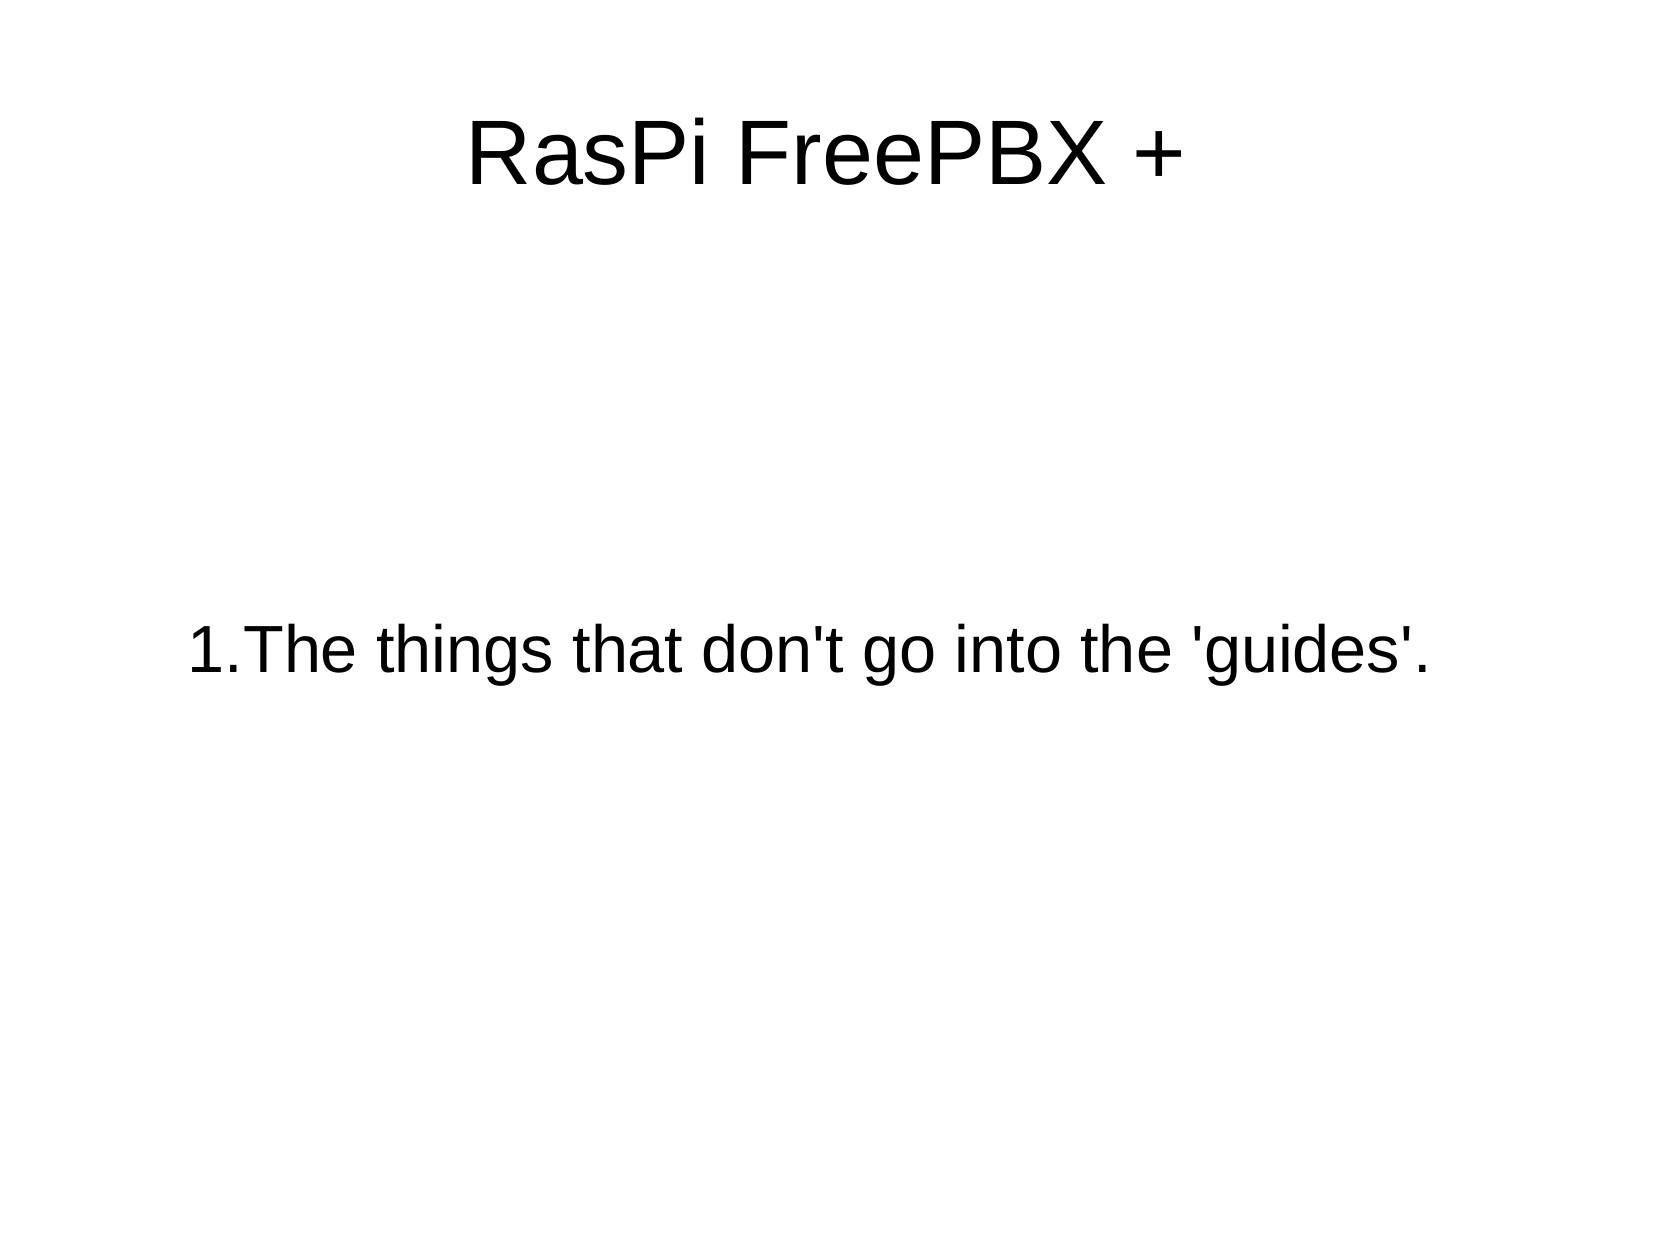

# RasPi FreePBX +
1.The things that don't go into the 'guides'.